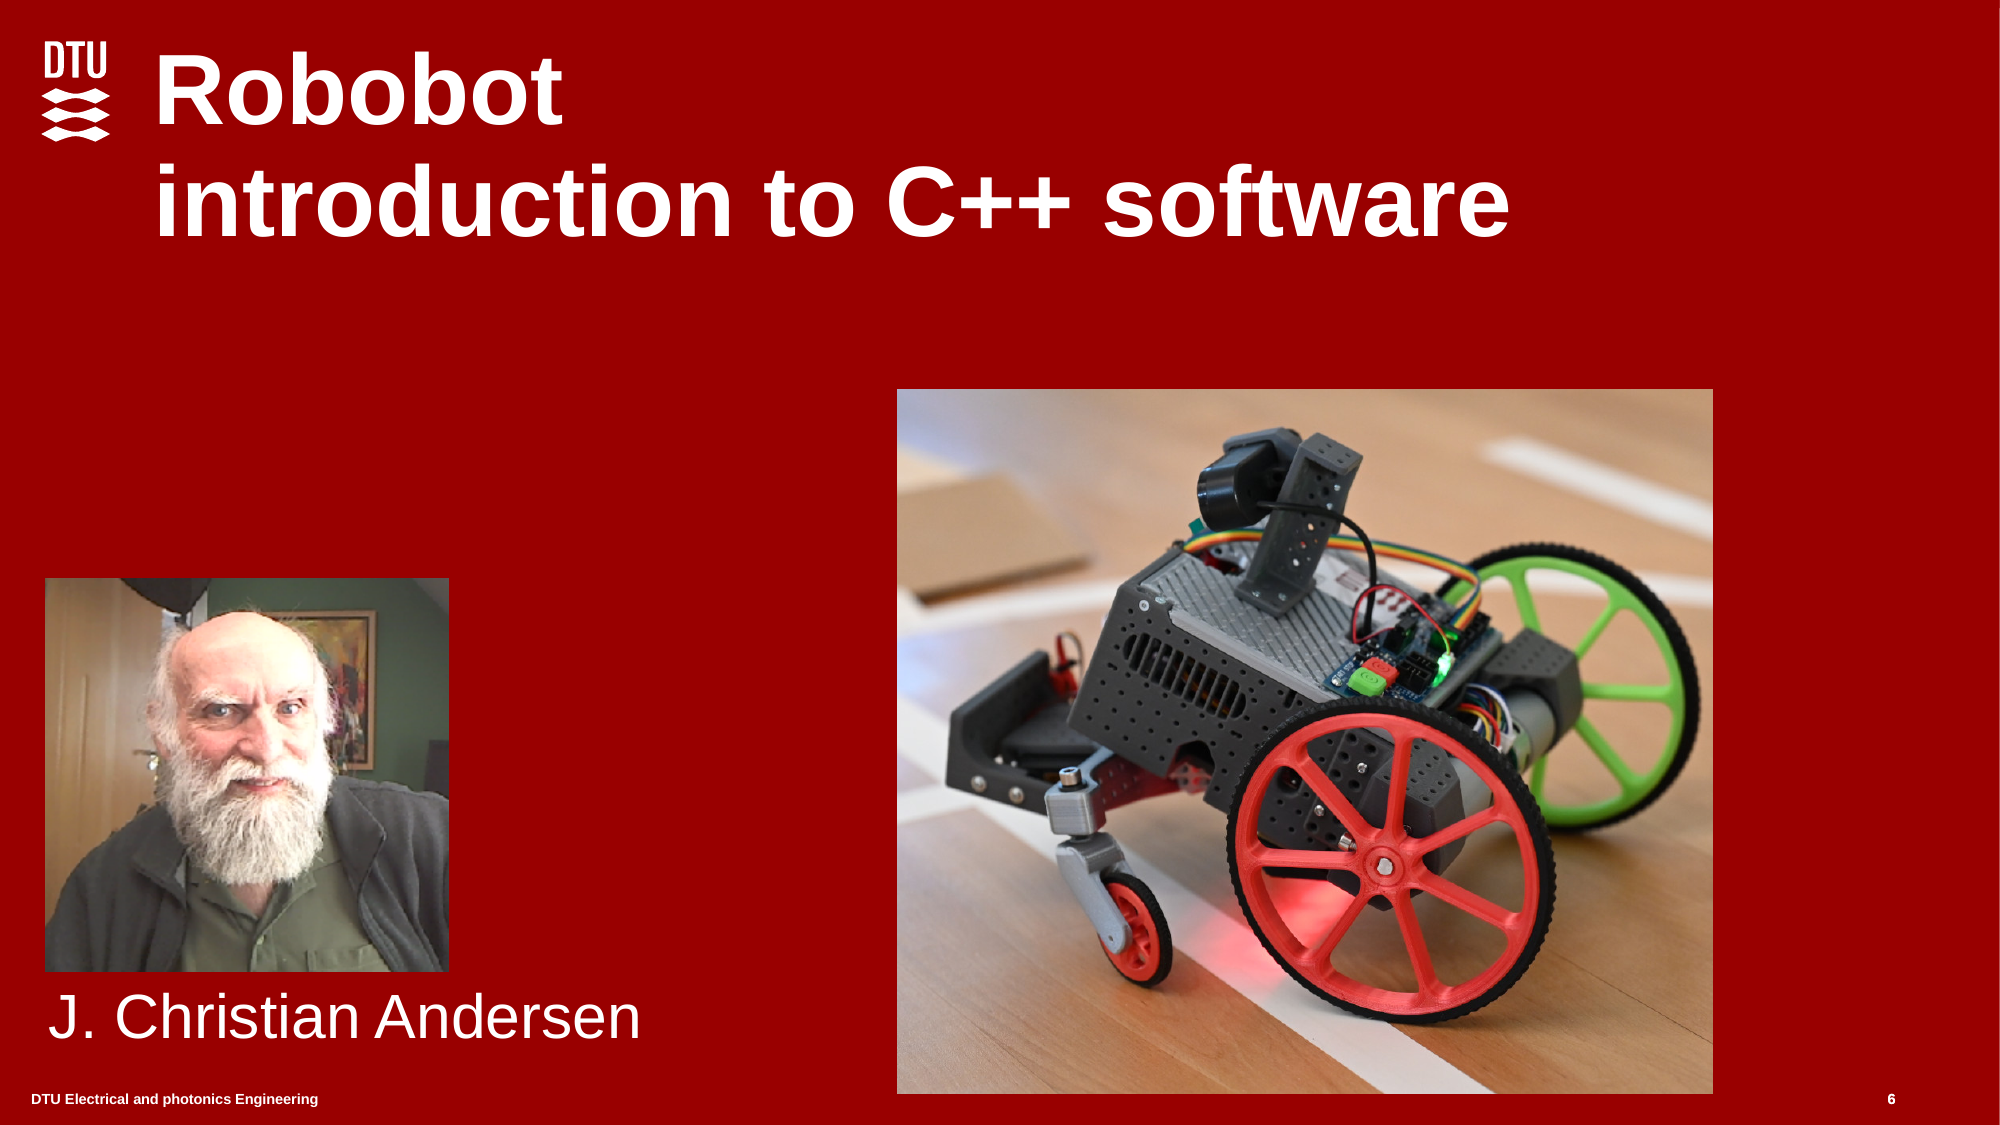

# Robobot introduction to C++ software
J. Christian Andersen
6